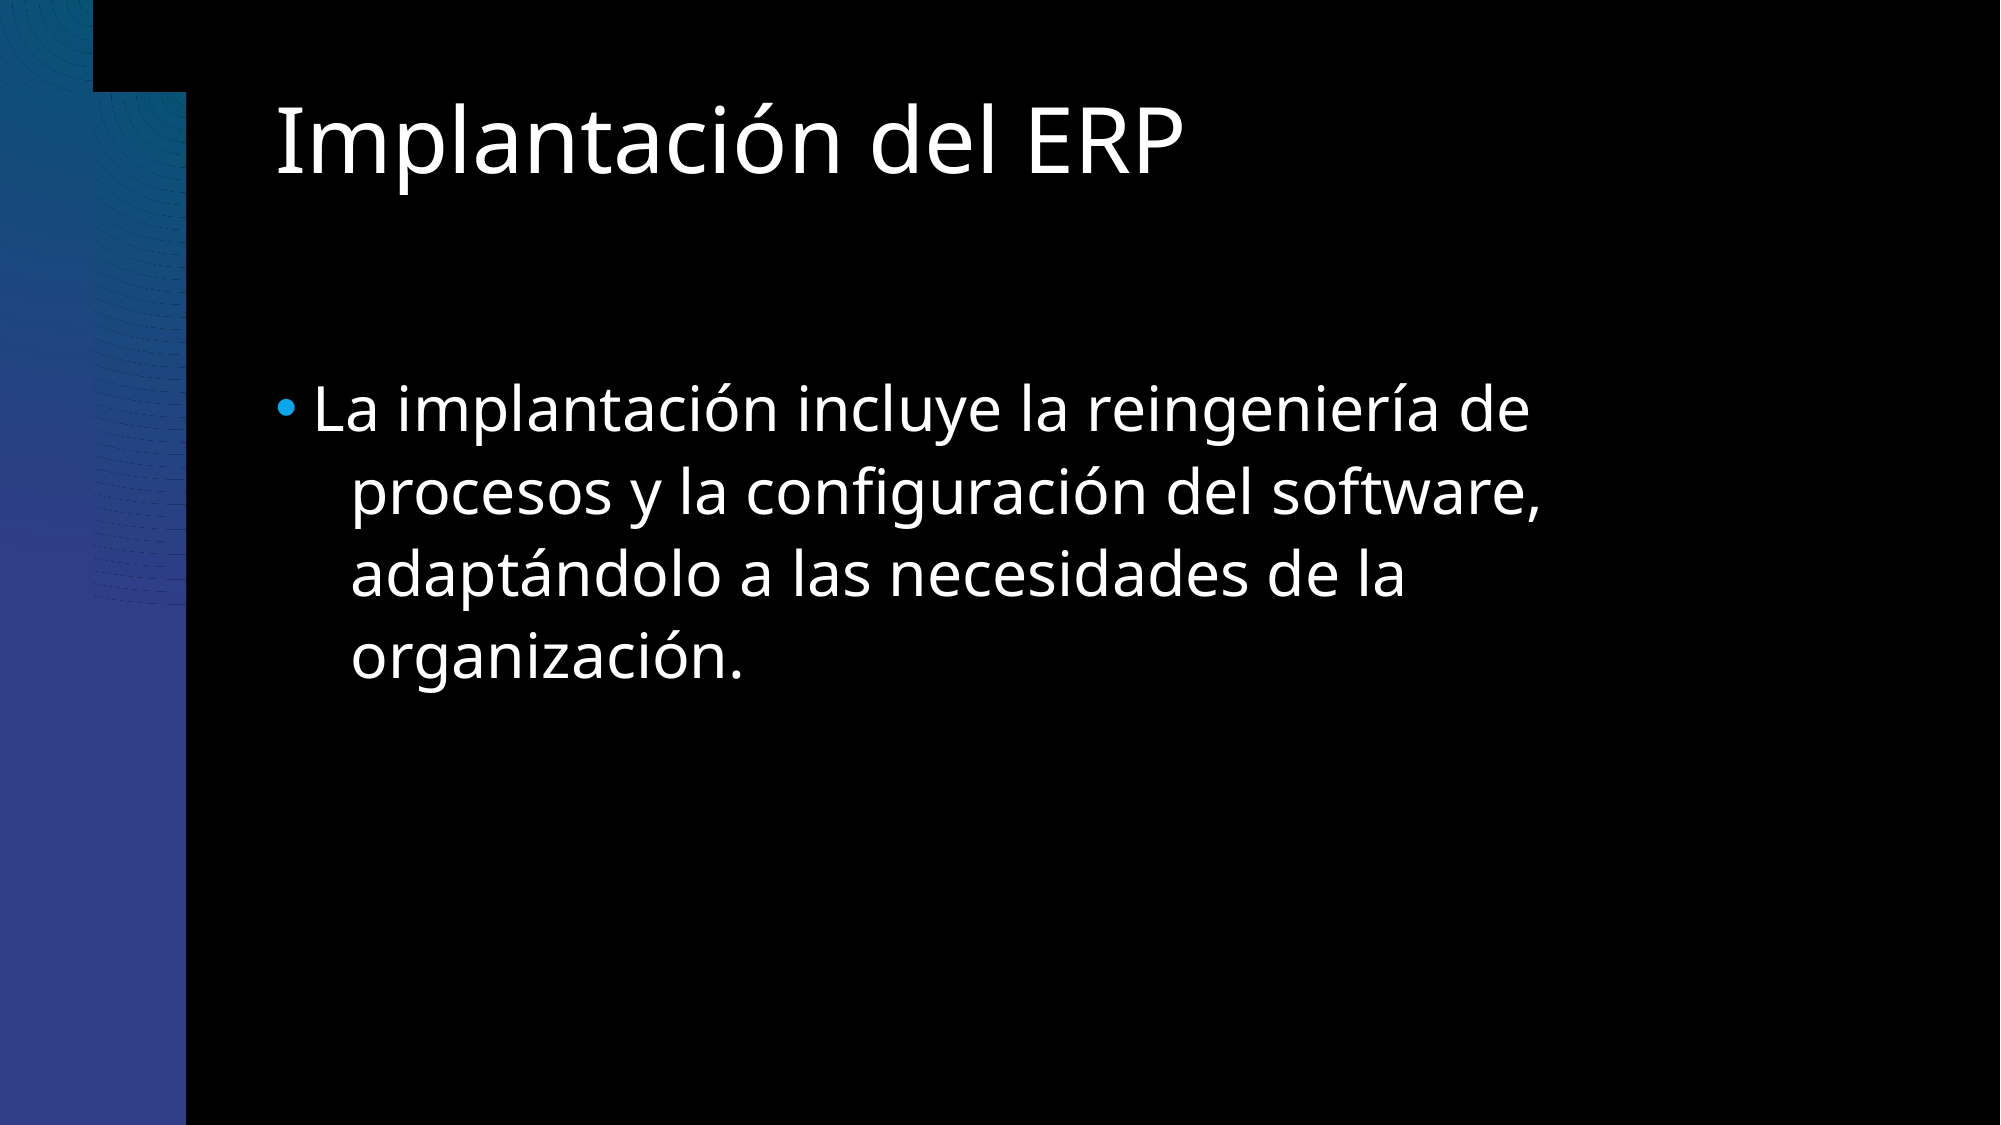

# Implantación del ERP
La implantación incluye la reingeniería de procesos y la configuración del software, adaptándolo a las necesidades de la organización.